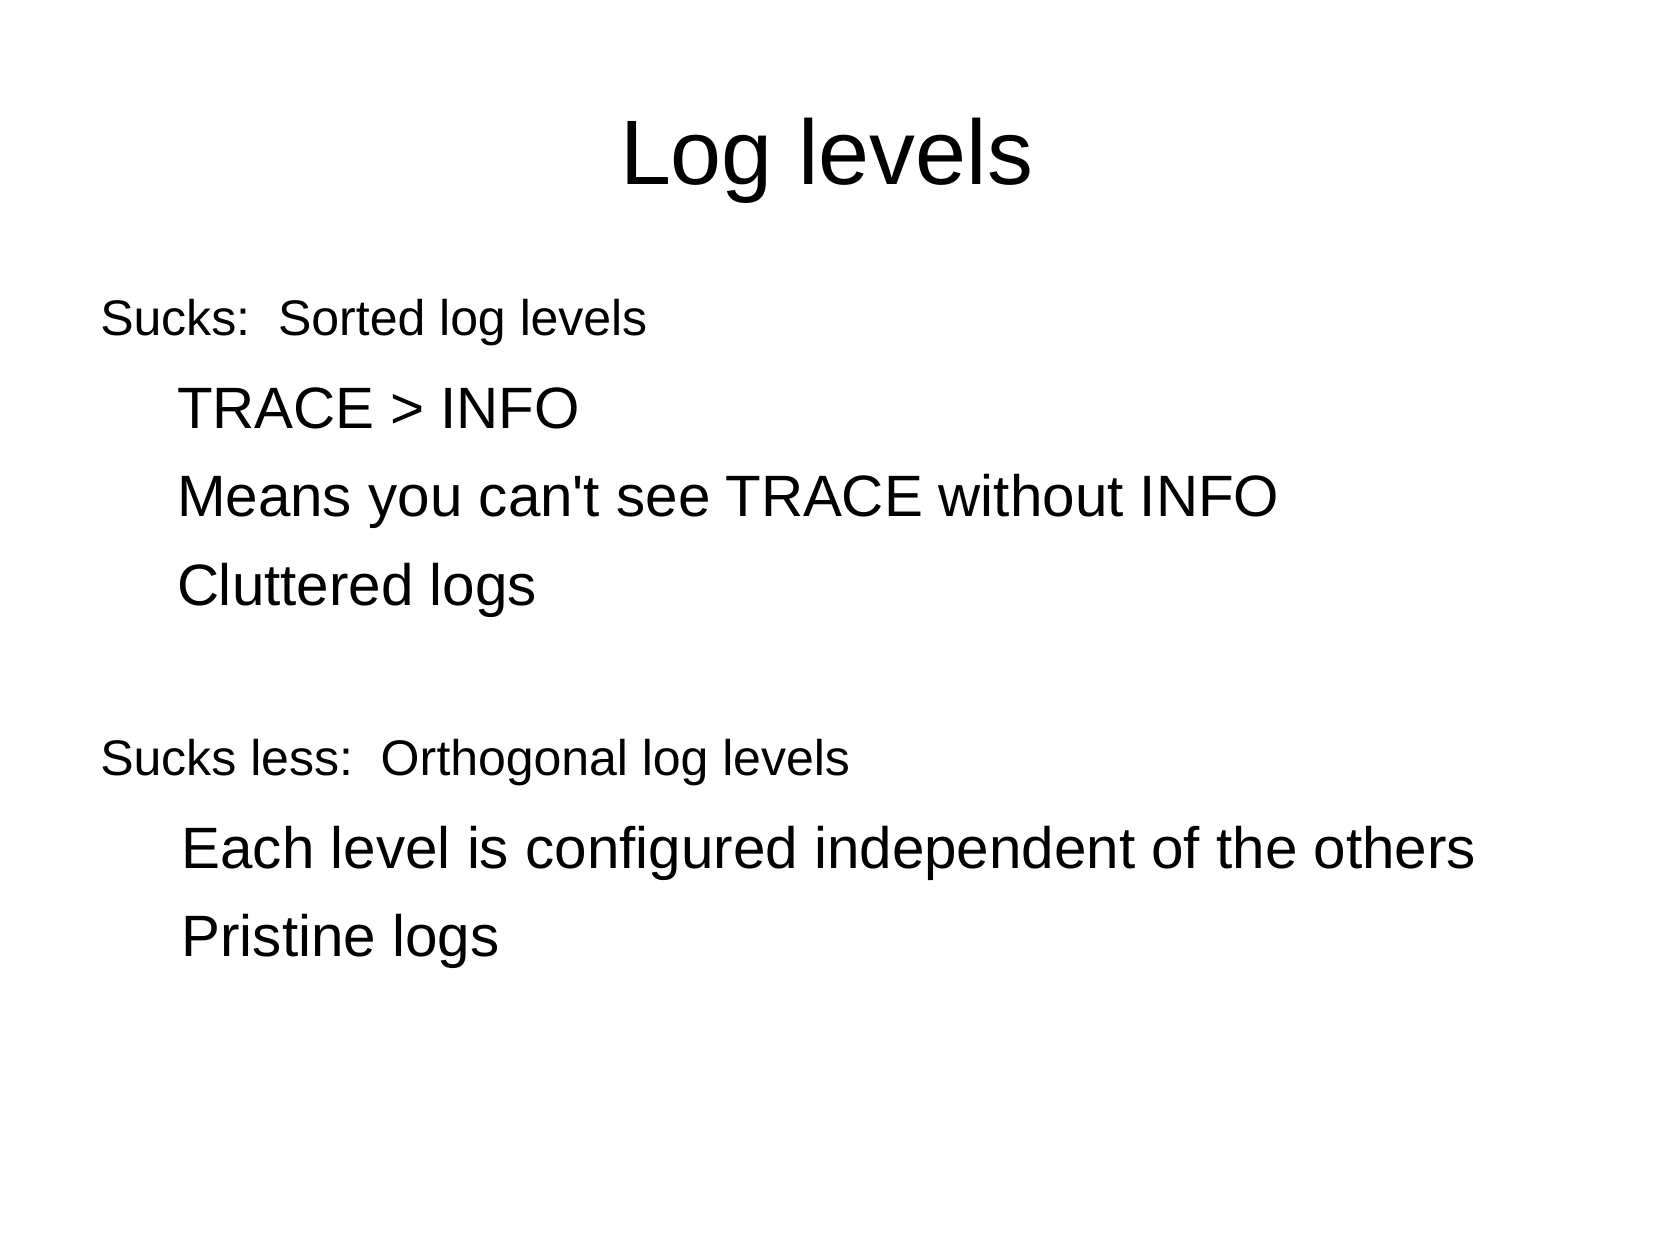

# Log levels
Sucks: Sorted log levels
TRACE > INFO
Means you can't see TRACE without INFO
Cluttered logs
Sucks less: Orthogonal log levels
Each level is configured independent of the others
Pristine logs